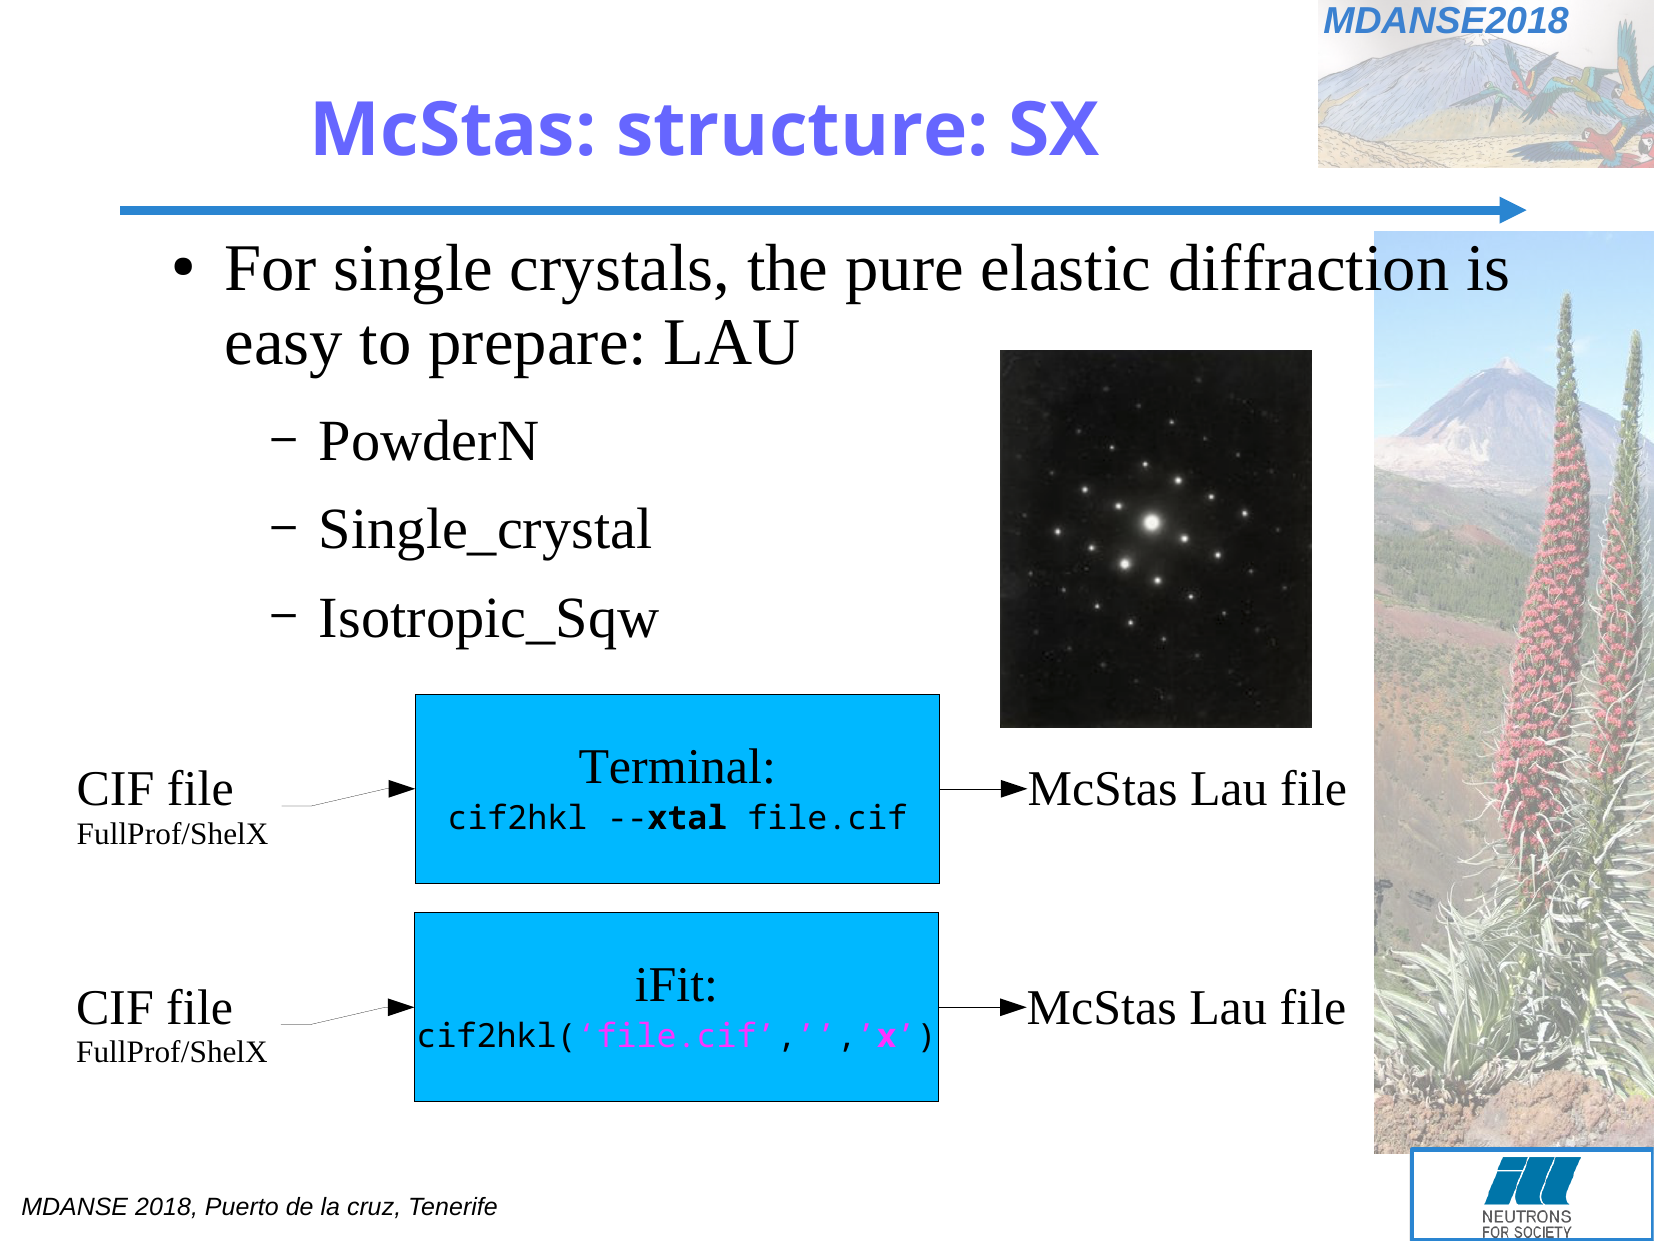

# McStas: structure: SX
For single crystals, the pure elastic diffraction is easy to prepare: LAU
PowderN
Single_crystal
Isotropic_Sqw
Terminal:
cif2hkl --xtal file.cif
CIF file
FullProf/ShelX
McStas Lau file
iFit:
cif2hkl(‘file.cif’,’’,’x’)
CIF file
FullProf/ShelX
McStas Lau file